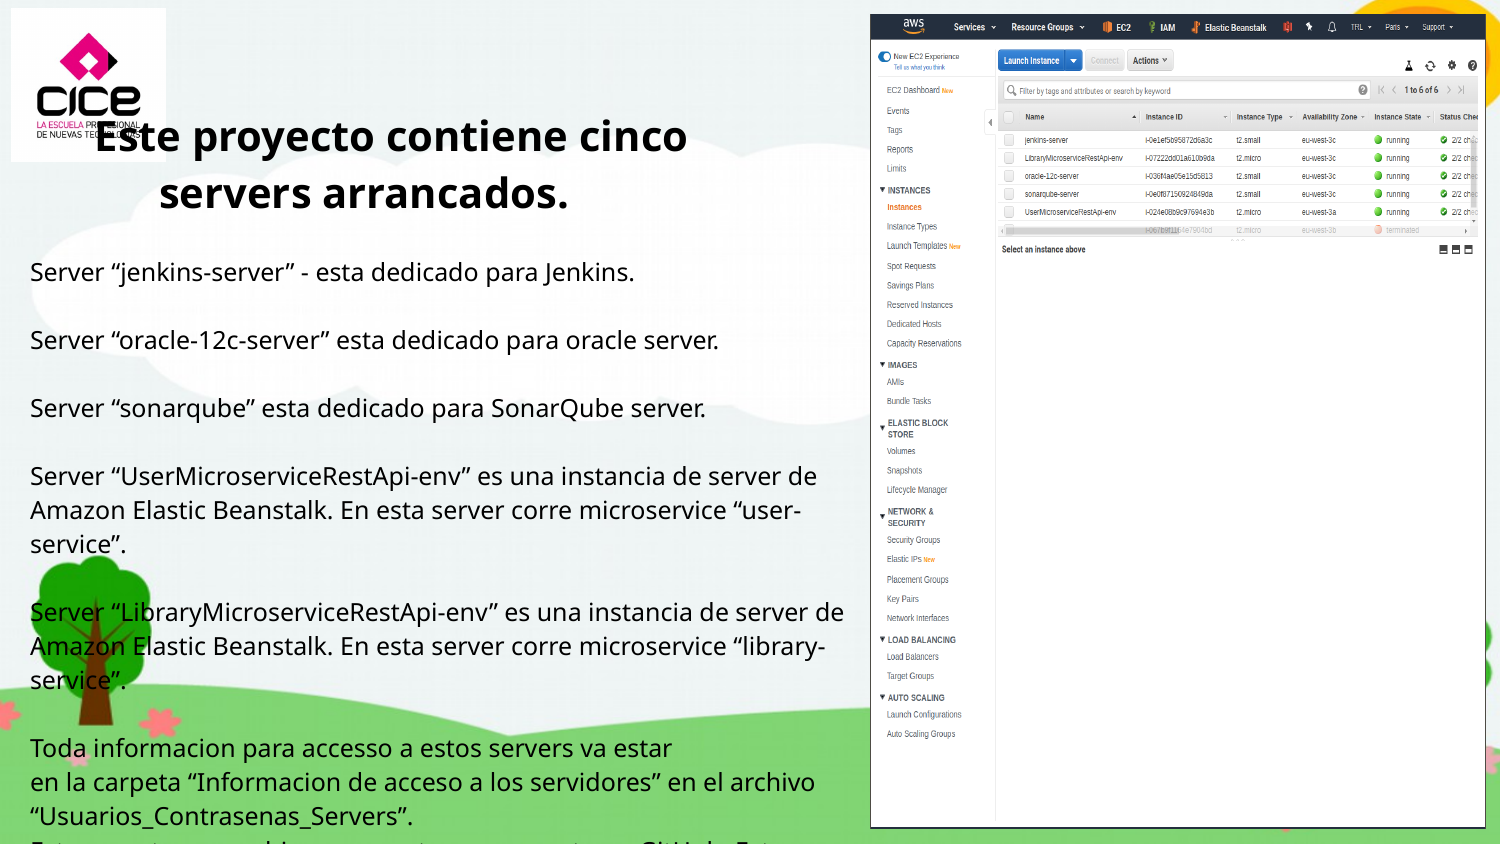

# Este proyecto contiene cinco servers arrancados. Server “jenkins-server” - esta dedicado para Jenkins. Server “oracle-12c-server” esta dedicado para oracle server. Server “sonarqube” esta dedicado para SonarQube server. Server “UserMicroserviceRestApi-env” es una instancia de server de Amazon Elastic Beanstalk. En esta server corre microservice “user-service”. Server “LibraryMicroserviceRestApi-env” es una instancia de server de Amazon Elastic Beanstalk. En esta server corre microservice “library-service”. Toda informacion para accesso a estos servers va estar en la carpeta “Informacion de acceso a los servidores” en el archivo “Usuarios_Contrasenas_Servers”. Esta carpeta con archivo no va estar en proyecto en GitHub. Esta carpeta se va pasar por privado. Es por la seguridad.